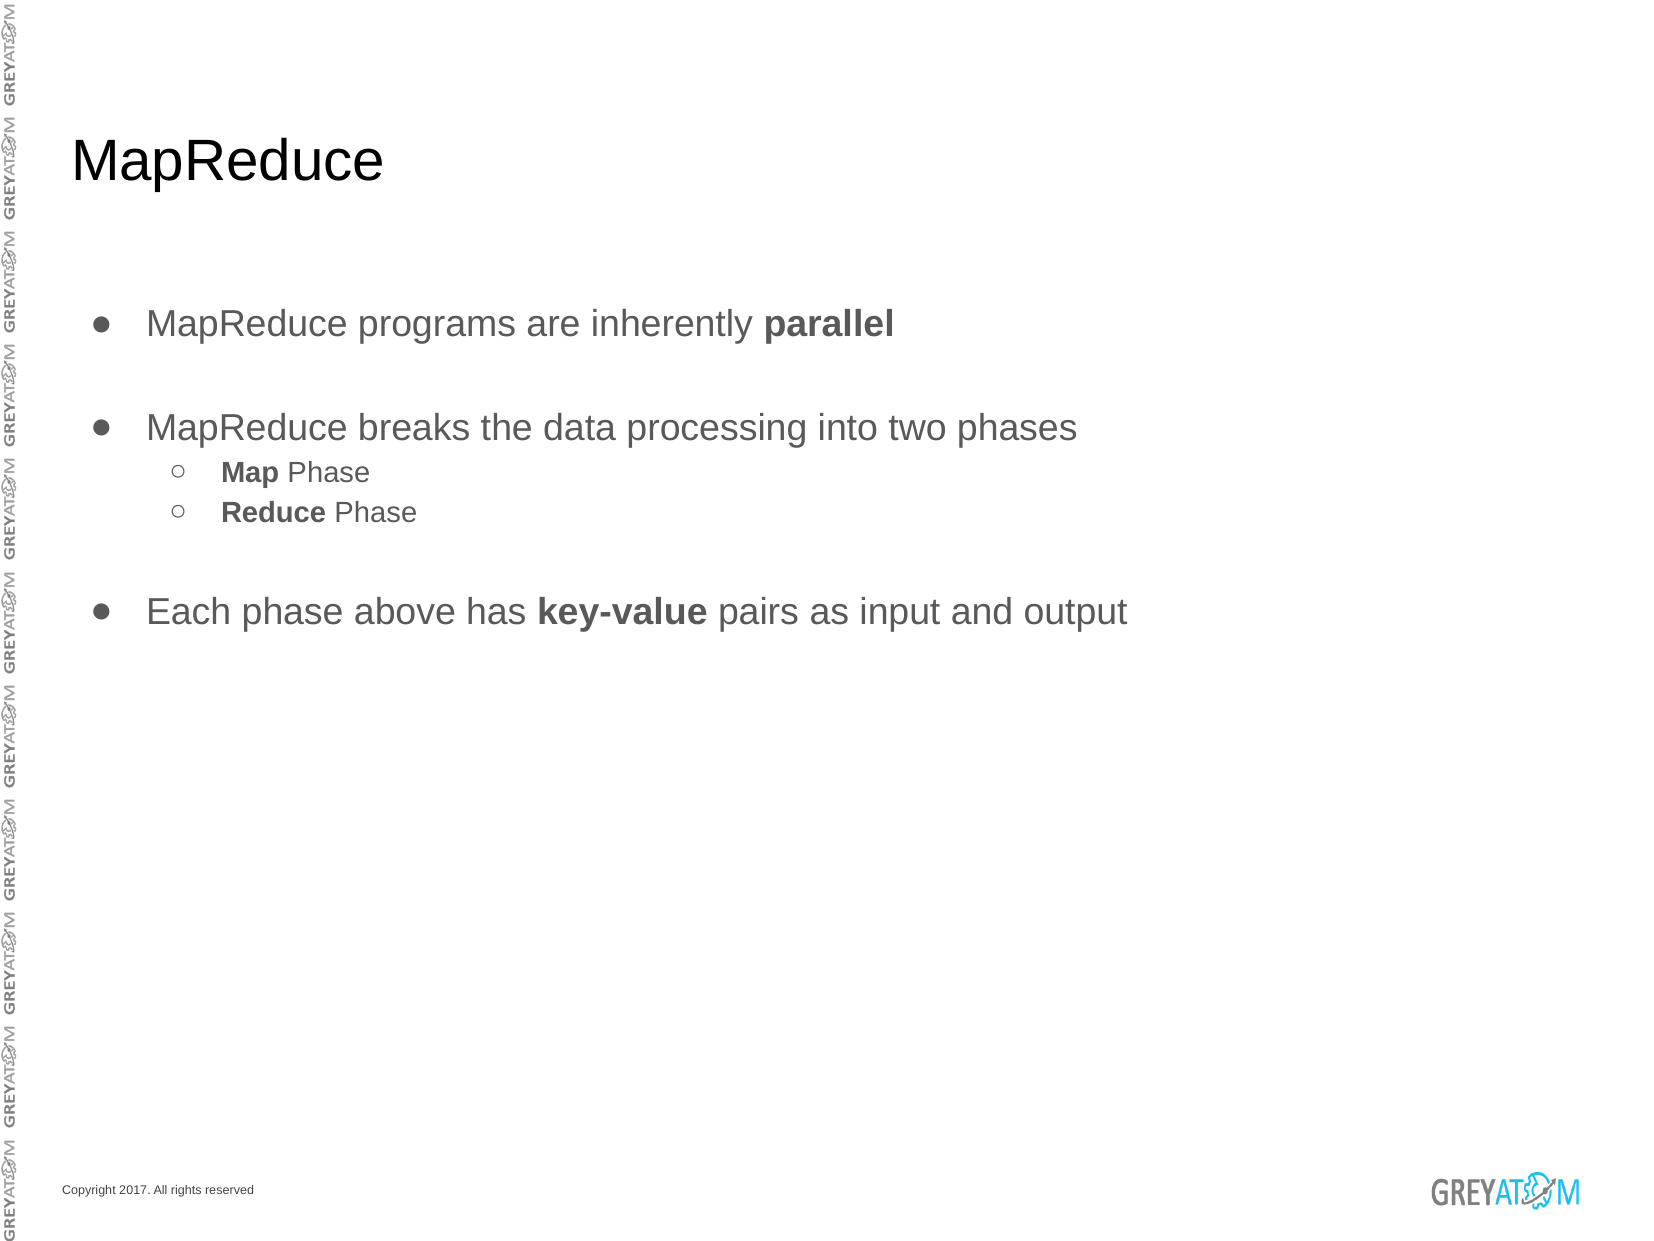

MapReduce
MapReduce programs are inherently parallel
MapReduce breaks the data processing into two phases
Map Phase
Reduce Phase
Each phase above has key-value pairs as input and output